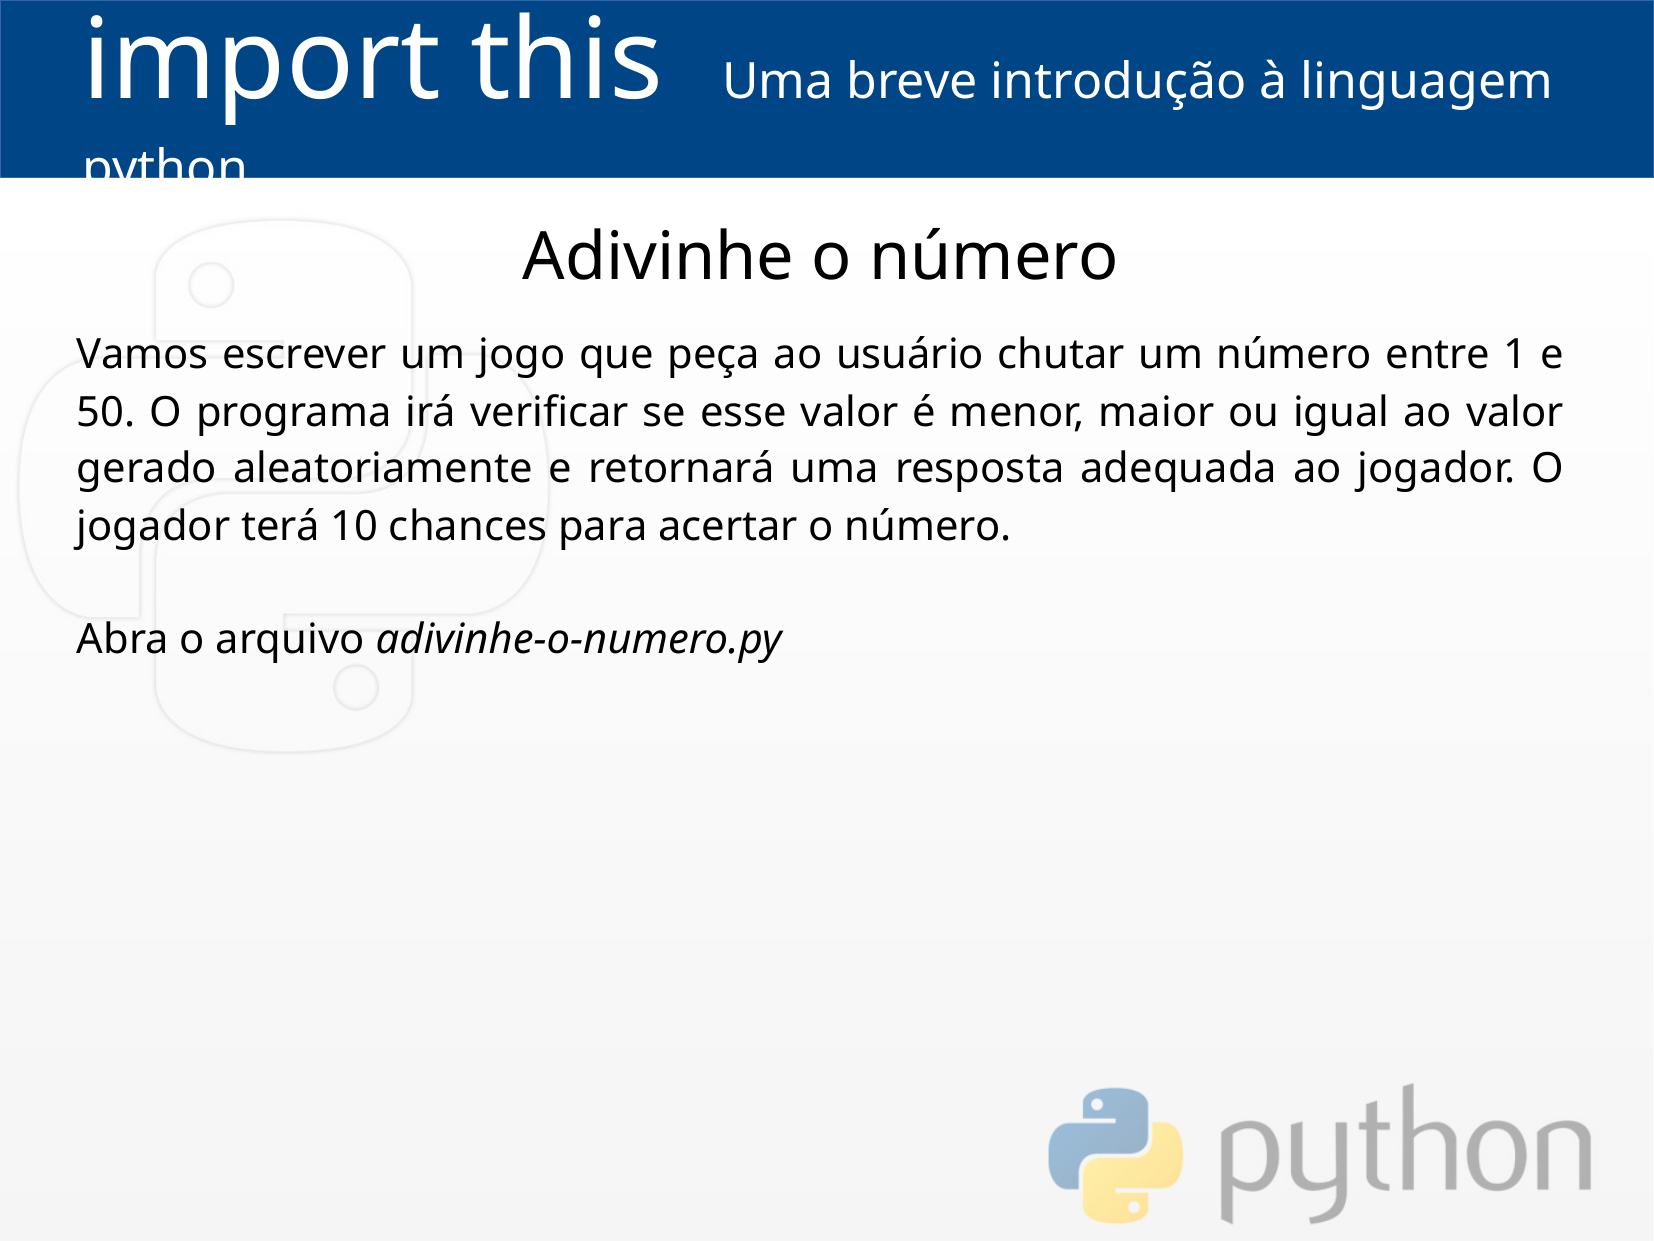

import this Uma breve introdução à linguagem python
Adivinhe o número
# Vamos escrever um jogo que peça ao usuário chutar um número entre 1 e 50. O programa irá verificar se esse valor é menor, maior ou igual ao valor gerado aleatoriamente e retornará uma resposta adequada ao jogador. O jogador terá 10 chances para acertar o número.
Abra o arquivo adivinhe-o-numero.py